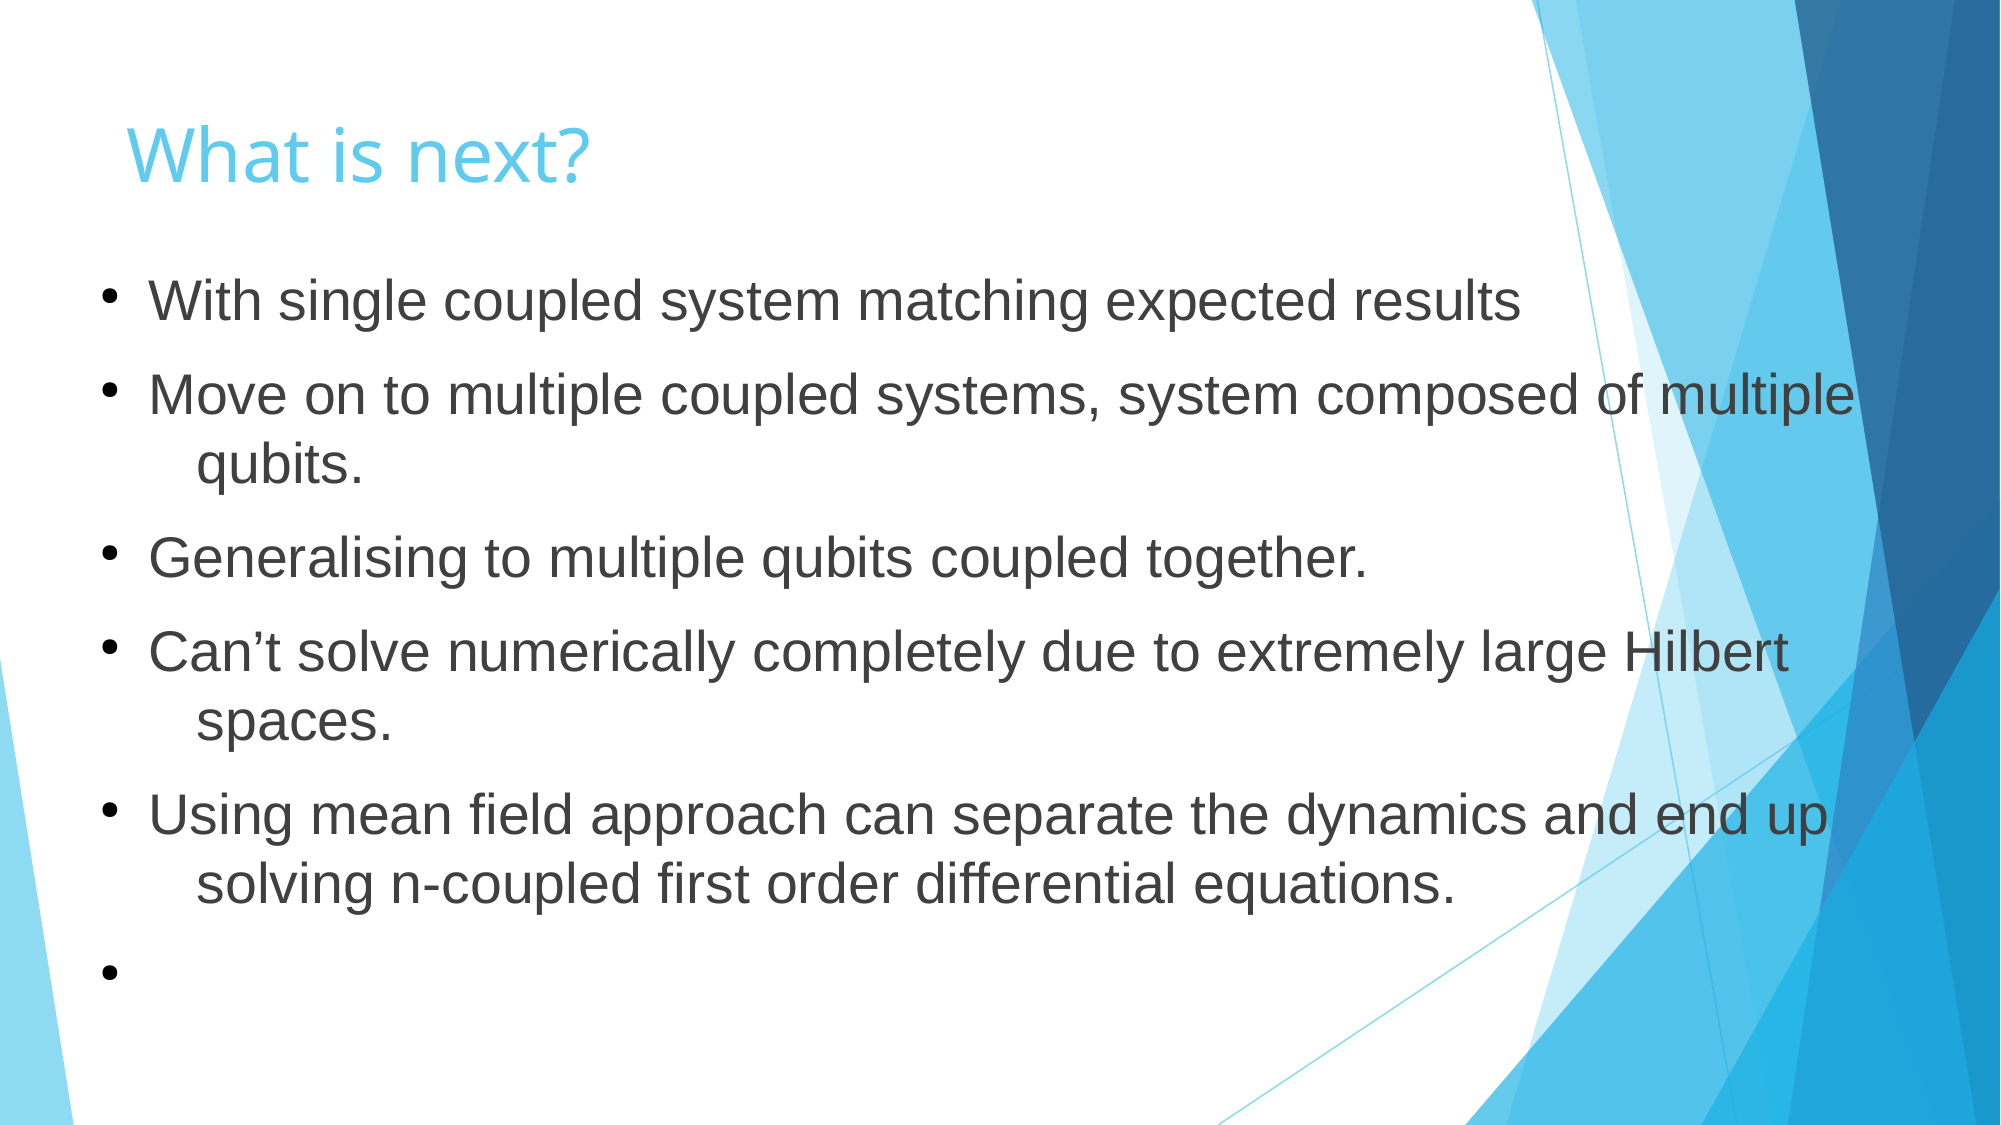

# What is next?
With single coupled system matching expected results
Move on to multiple coupled systems, system composed of multiple qubits.
Generalising to multiple qubits coupled together.
Can’t solve numerically completely due to extremely large Hilbert spaces.
Using mean field approach can separate the dynamics and end up solving n-coupled first order differential equations.